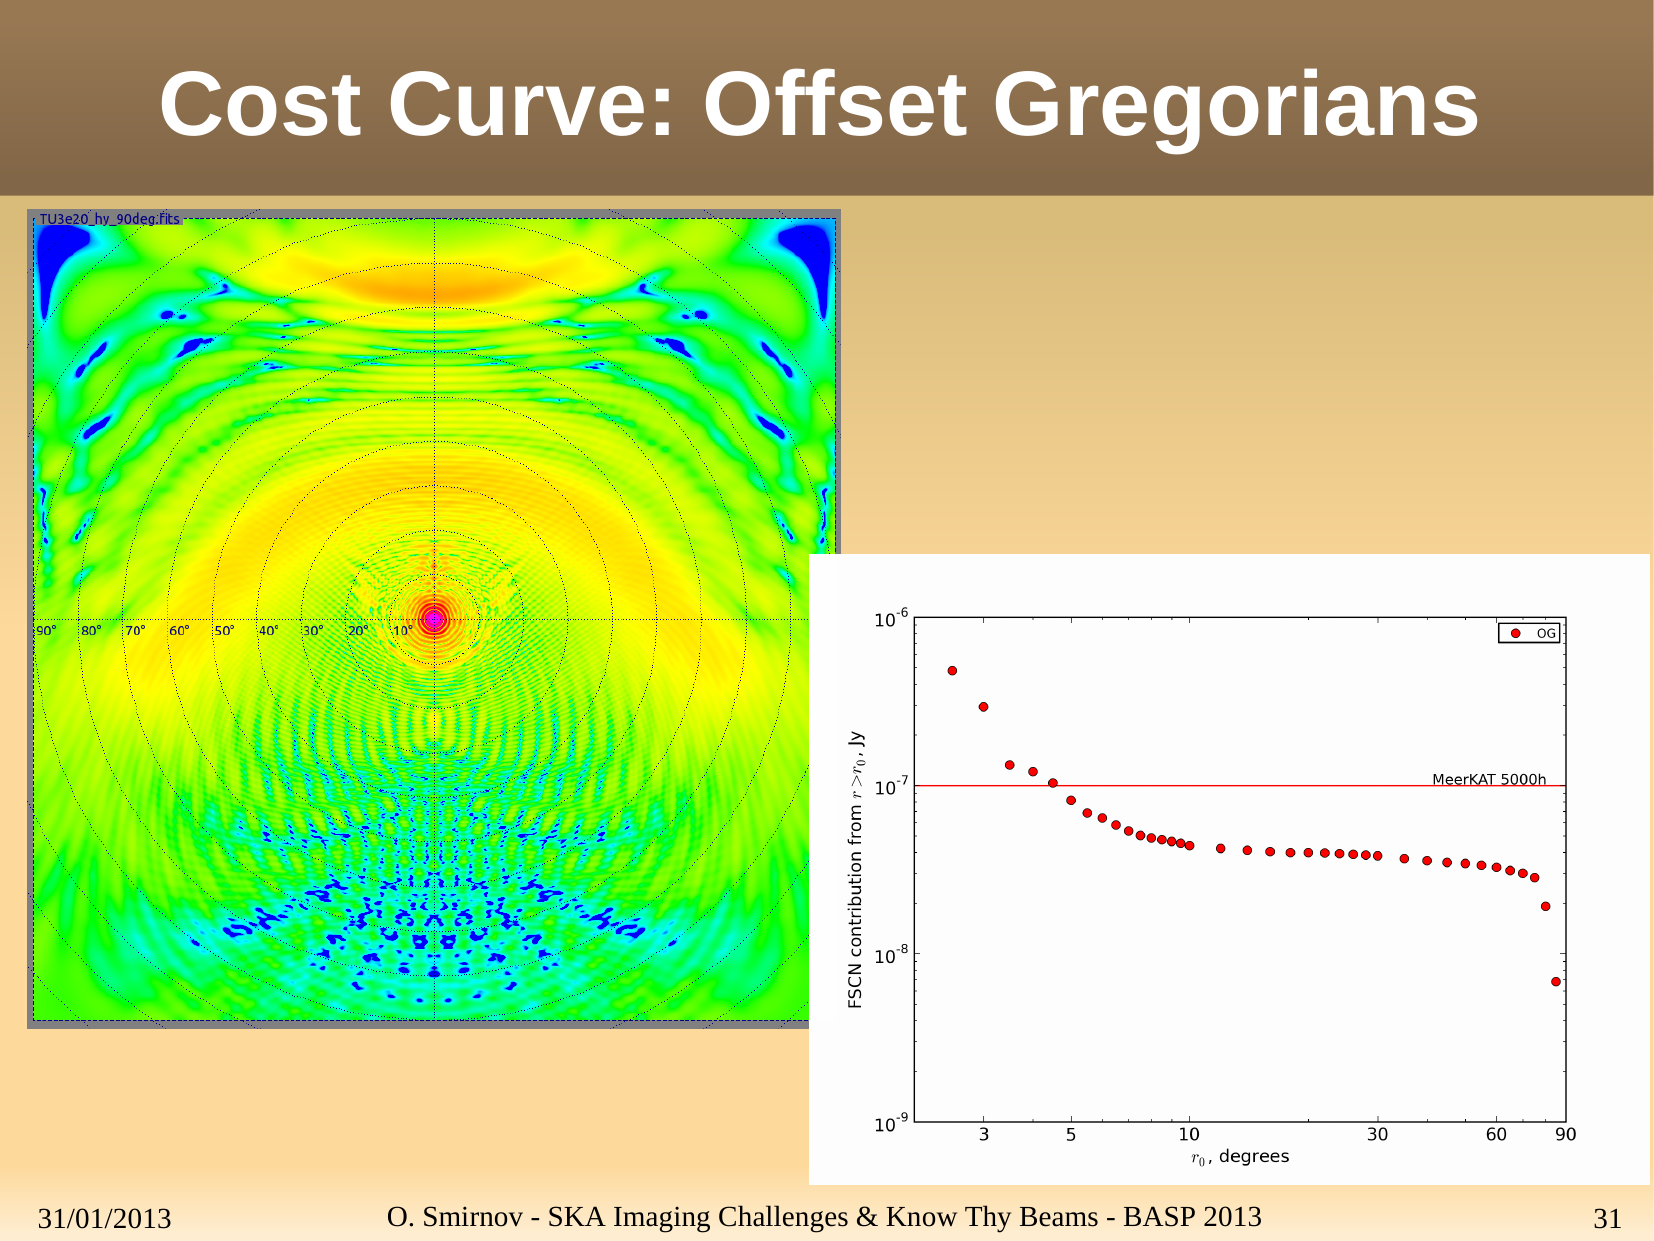

# Cost Curve: Offset Gregorians
O. Smirnov - SKA Imaging Challenges & Know Thy Beams - BASP 2013
31/01/2013
31